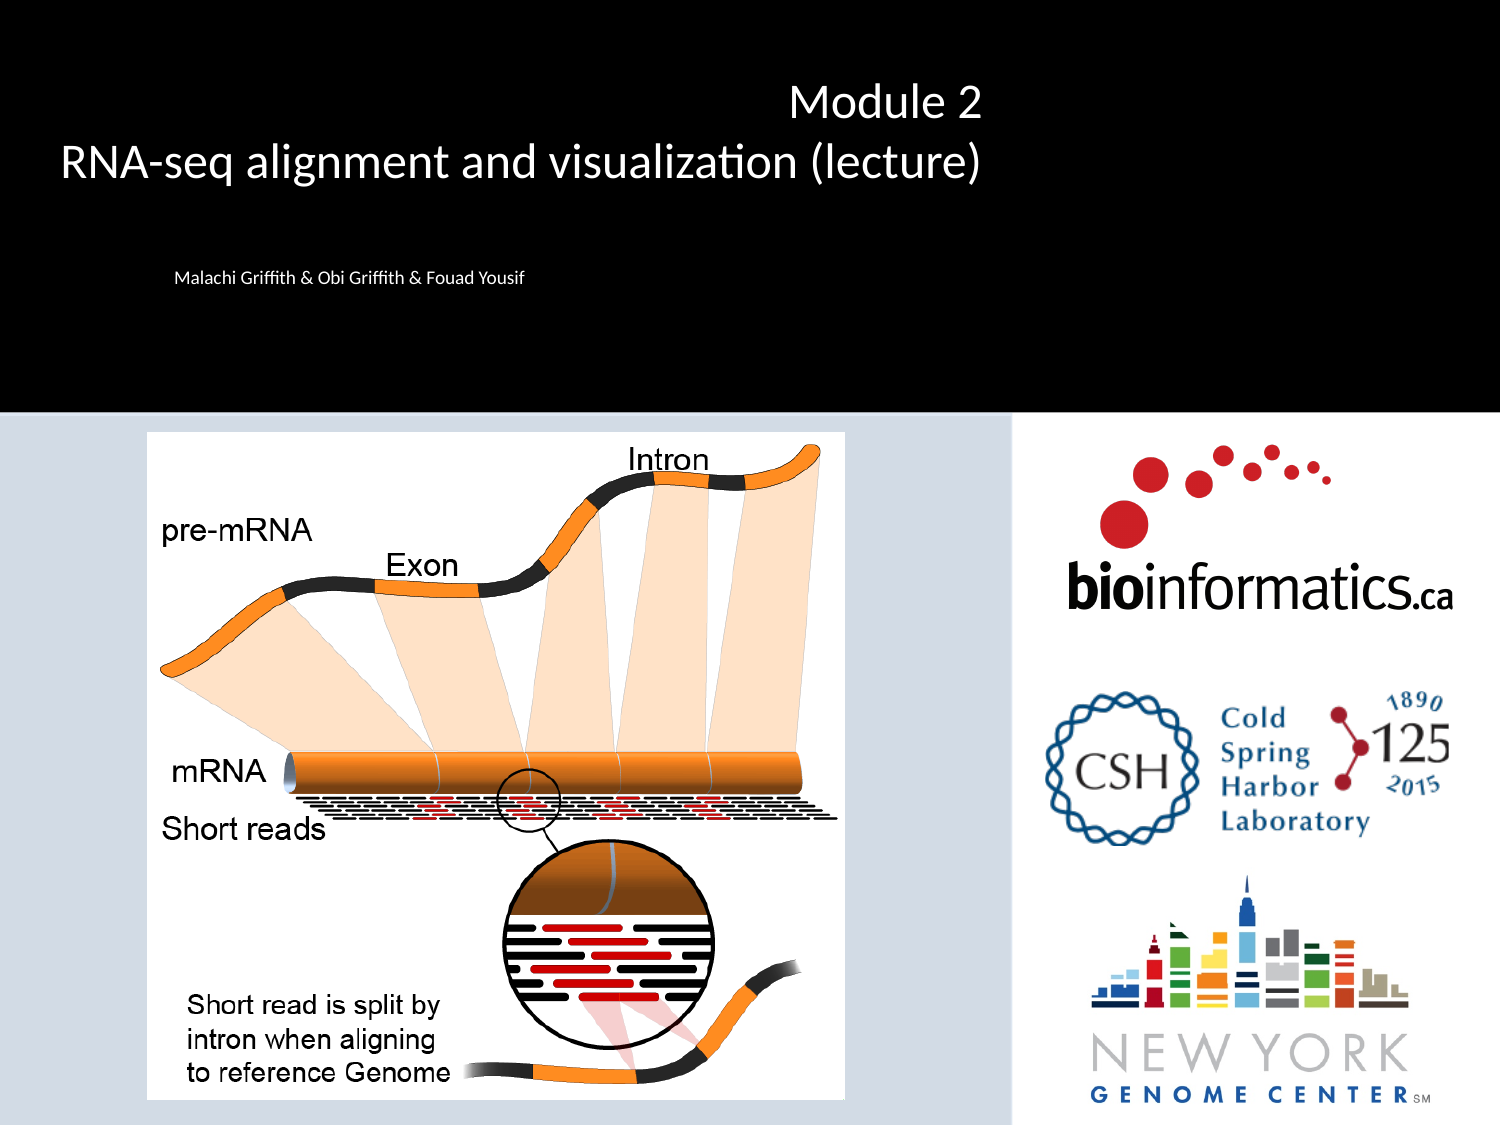

Module 2
RNA-seq alignment and visualization (lecture)
Malachi Griffith & Obi Griffith & Fouad Yousif
High-throughput Biology: From Sequence to Networks
April 27-May 3, 2015